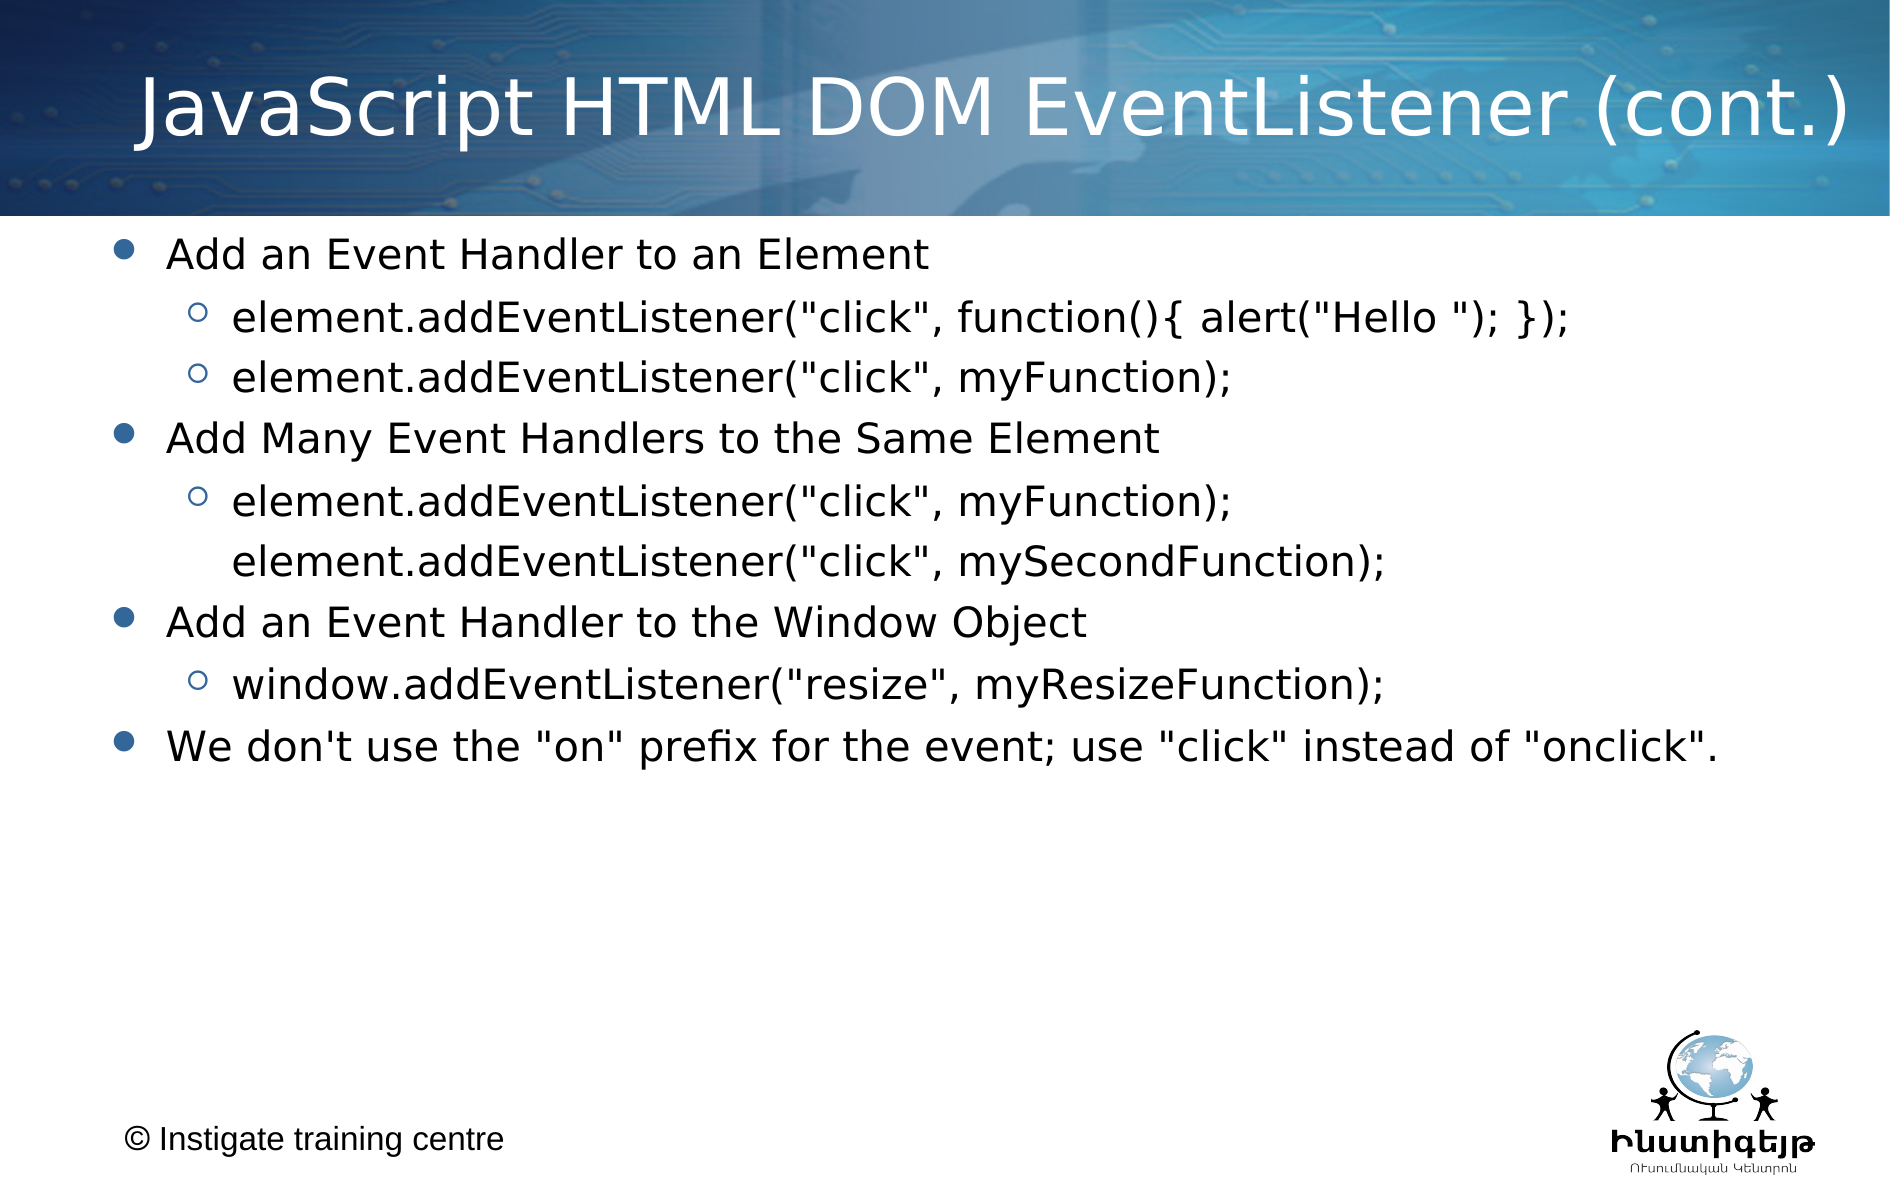

JavaScript HTML DOM EventListener (cont.)
# Add an Event Handler to an Element
element.addEventListener("click", function(){ alert("Hello "); });
element.addEventListener("click", myFunction);
Add Many Event Handlers to the Same Element
element.addEventListener("click", myFunction);
element.addEventListener("click", mySecondFunction);
Add an Event Handler to the Window Object
window.addEventListener("resize", myResizeFunction);
We don't use the "on" prefix for the event; use "click" instead of "onclick".